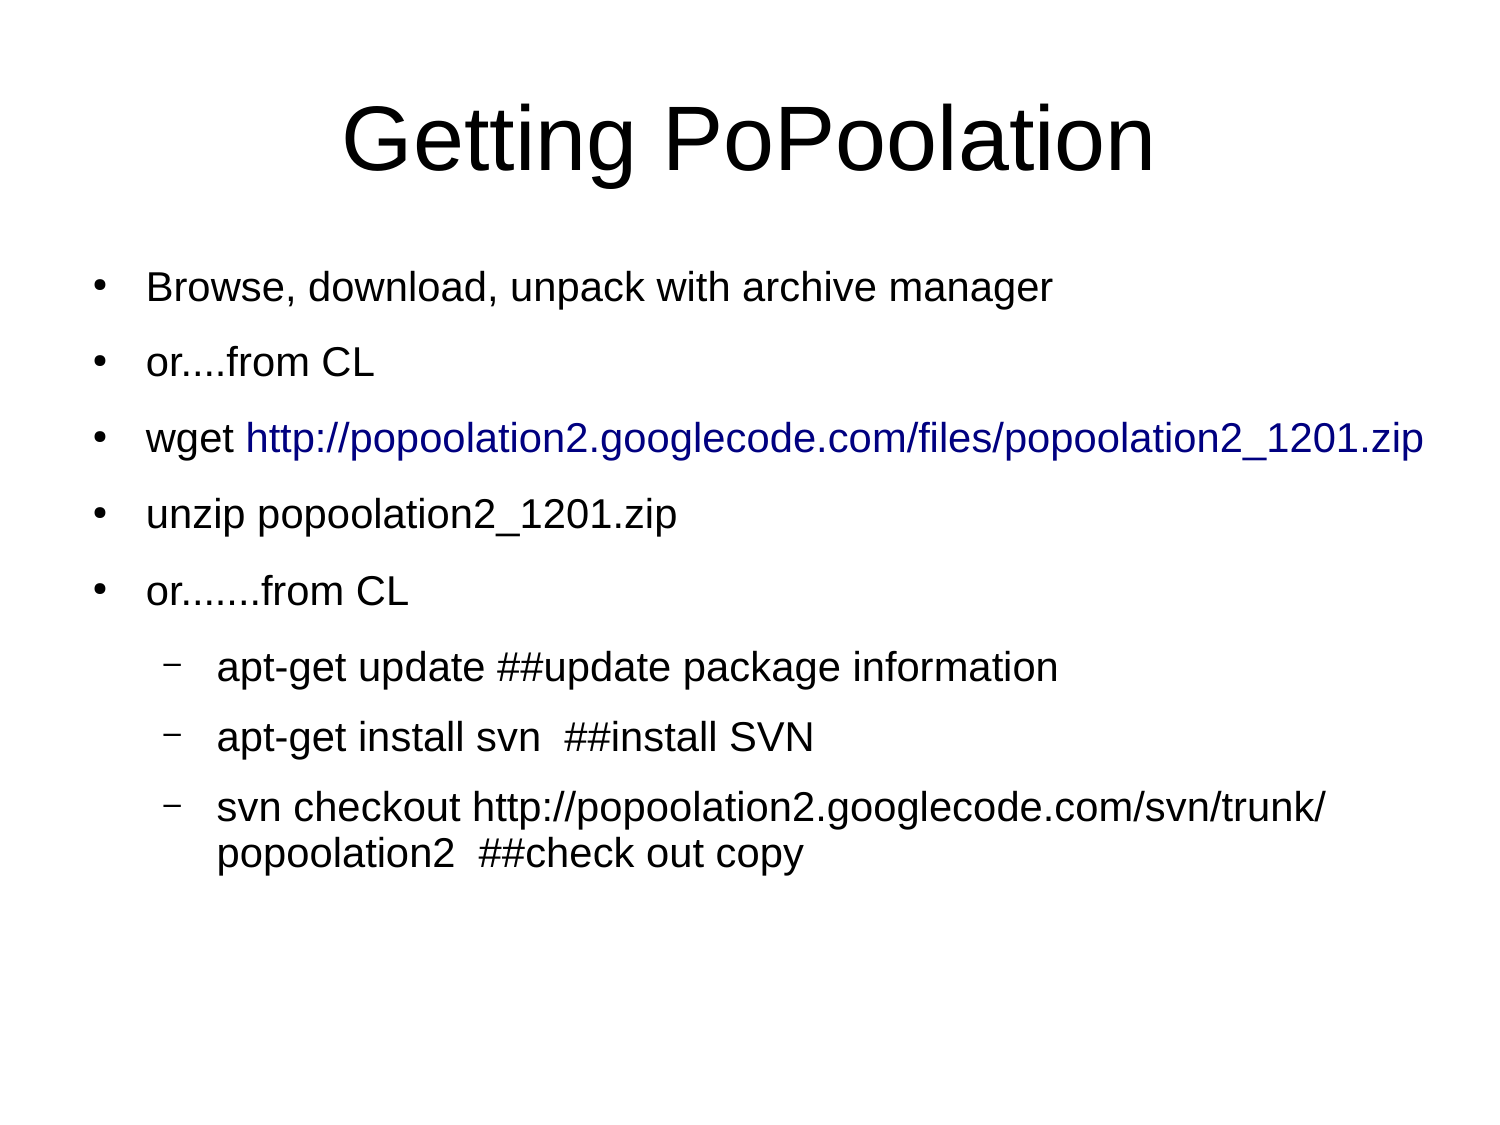

# Getting PoPoolation
Browse, download, unpack with archive manager
or....from CL
wget http://popoolation2.googlecode.com/files/popoolation2_1201.zip
unzip popoolation2_1201.zip
or.......from CL
apt-get update ##update package information
apt-get install svn ##install SVN
svn checkout http://popoolation2.googlecode.com/svn/trunk/ popoolation2 ##check out copy